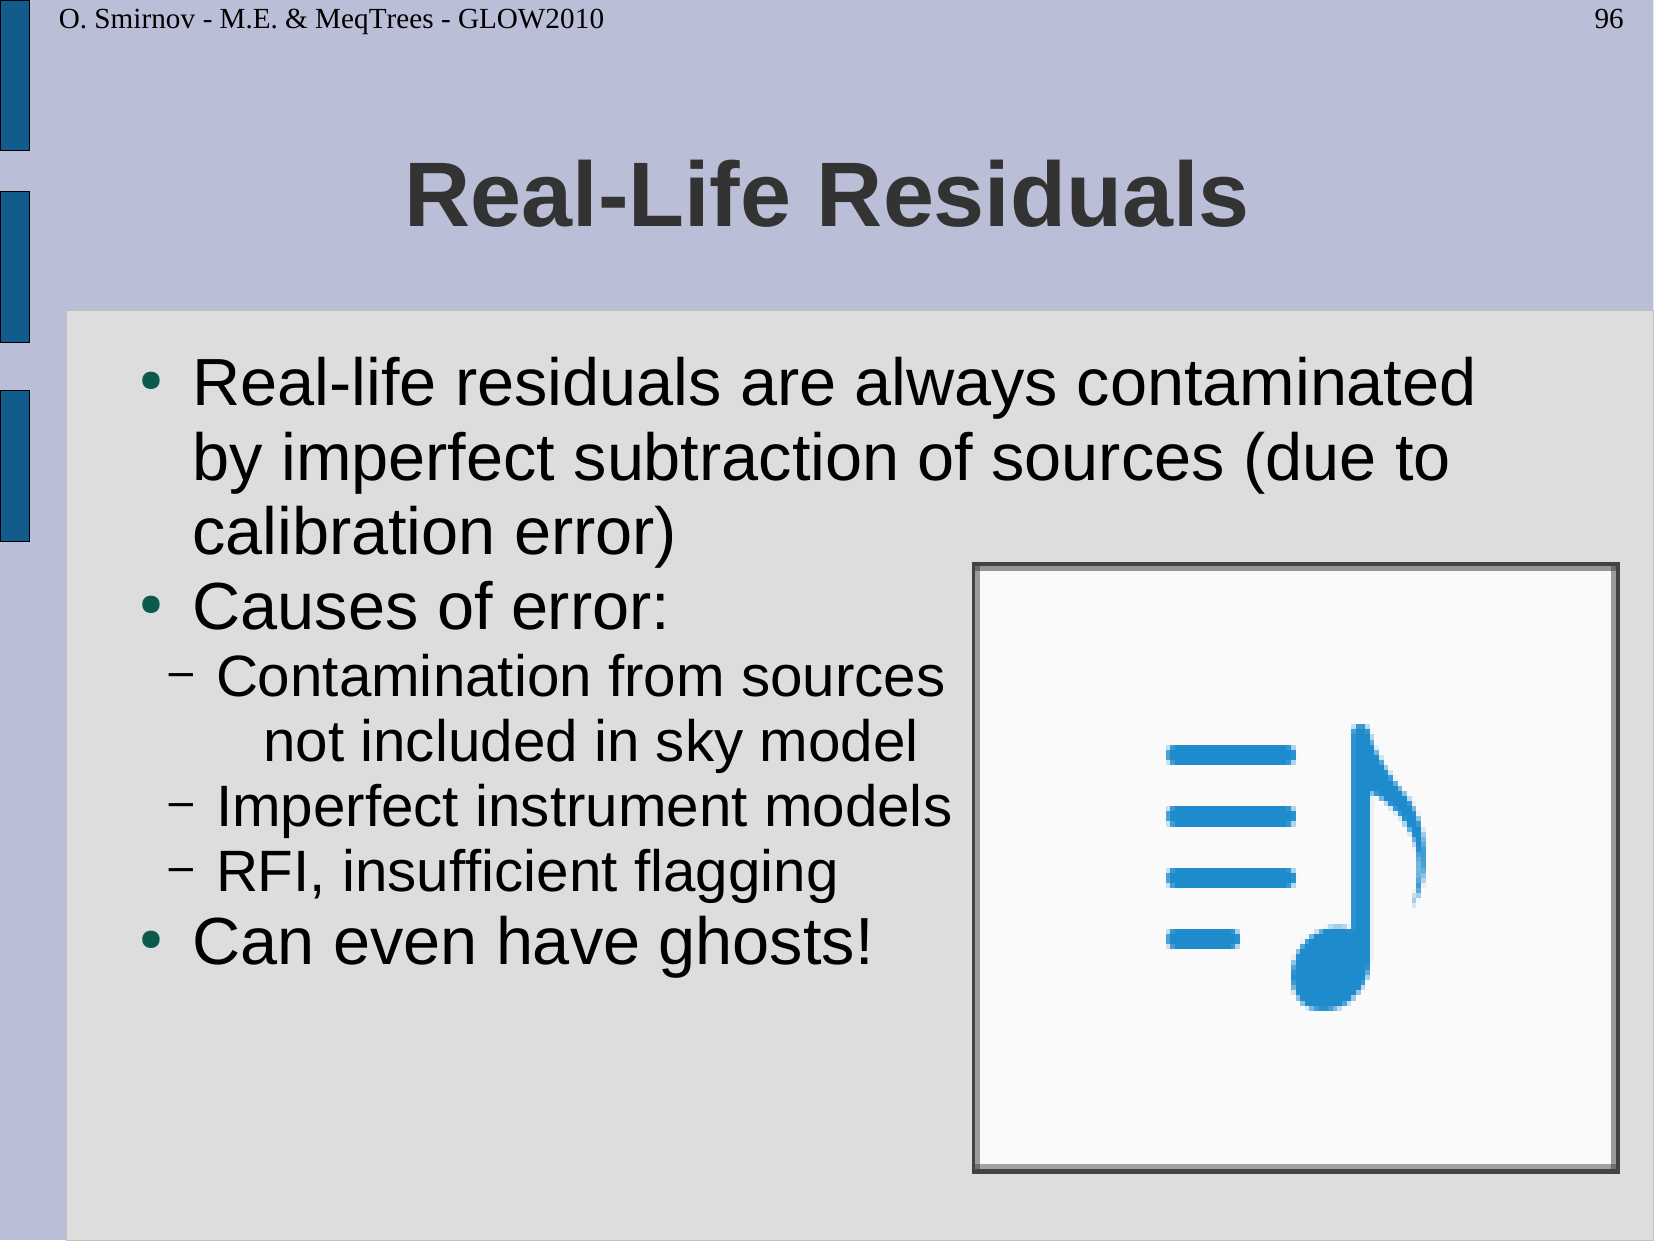

O. Smirnov - M.E. & MeqTrees - GLOW2010
96
# Real-Life Residuals
Real-life residuals are always contaminated by imperfect subtraction of sources (due to calibration error)
Causes of error:
Contamination from sources
not included in sky model
Imperfect instrument models
RFI, insufficient flagging
Can even have ghosts!